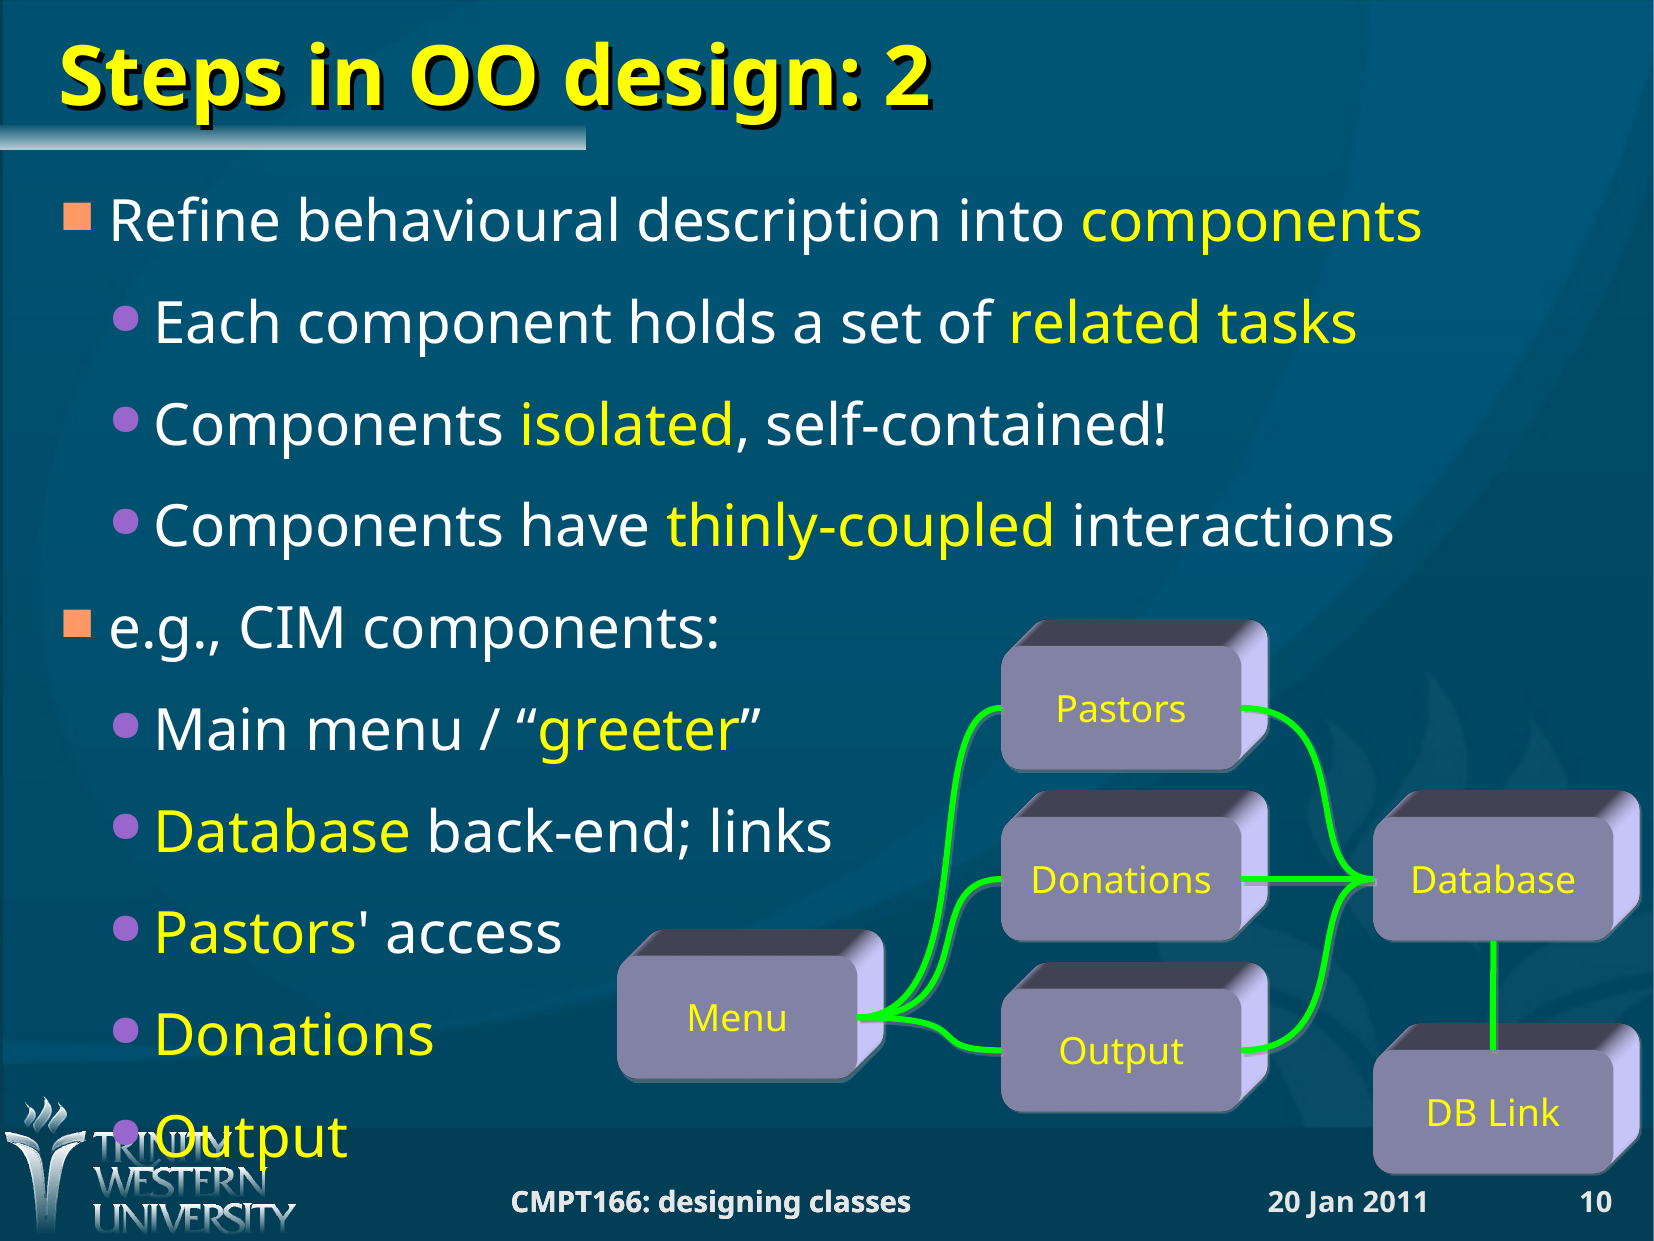

# Steps in OO design: 2
Refine behavioural description into components
Each component holds a set of related tasks
Components isolated, self-contained!
Components have thinly-coupled interactions
e.g., CIM components:
Main menu / “greeter”
Database back-end; links
Pastors' access
Donations
Output
Pastors
Donations
Database
Menu
Output
DB Link
CMPT166: designing classes
20 Jan 2011
10